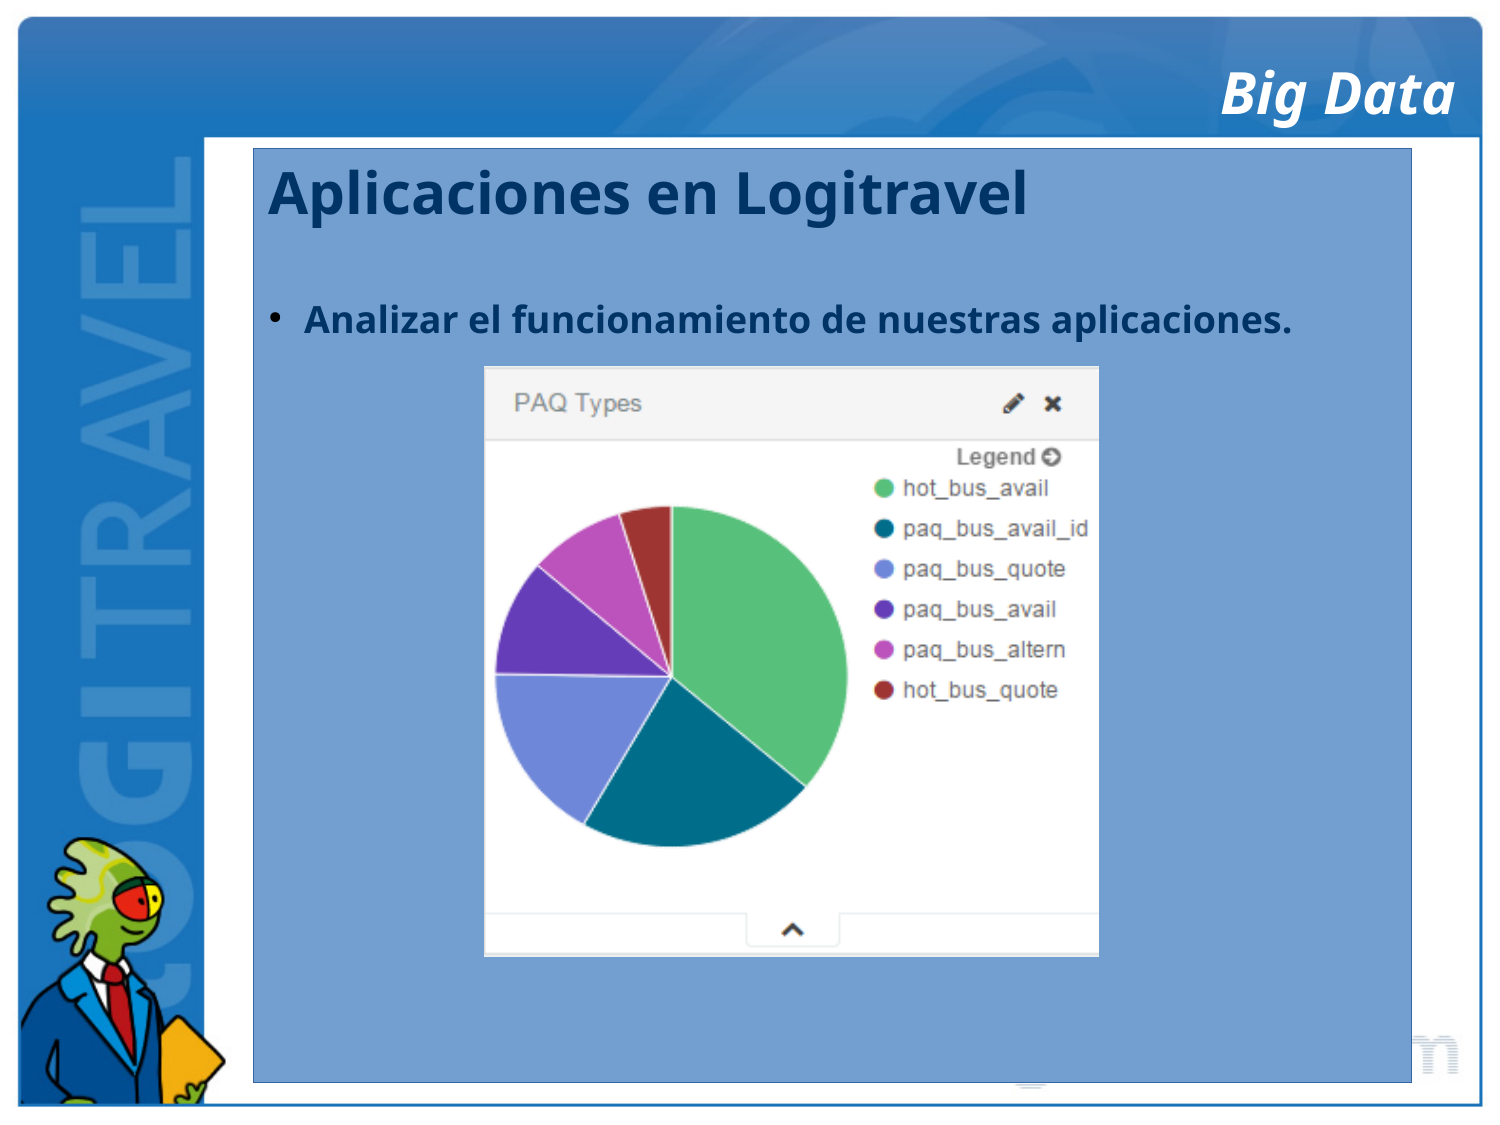

Big Data
Aplicaciones en Logitravel
Analizar el funcionamiento de nuestras aplicaciones.